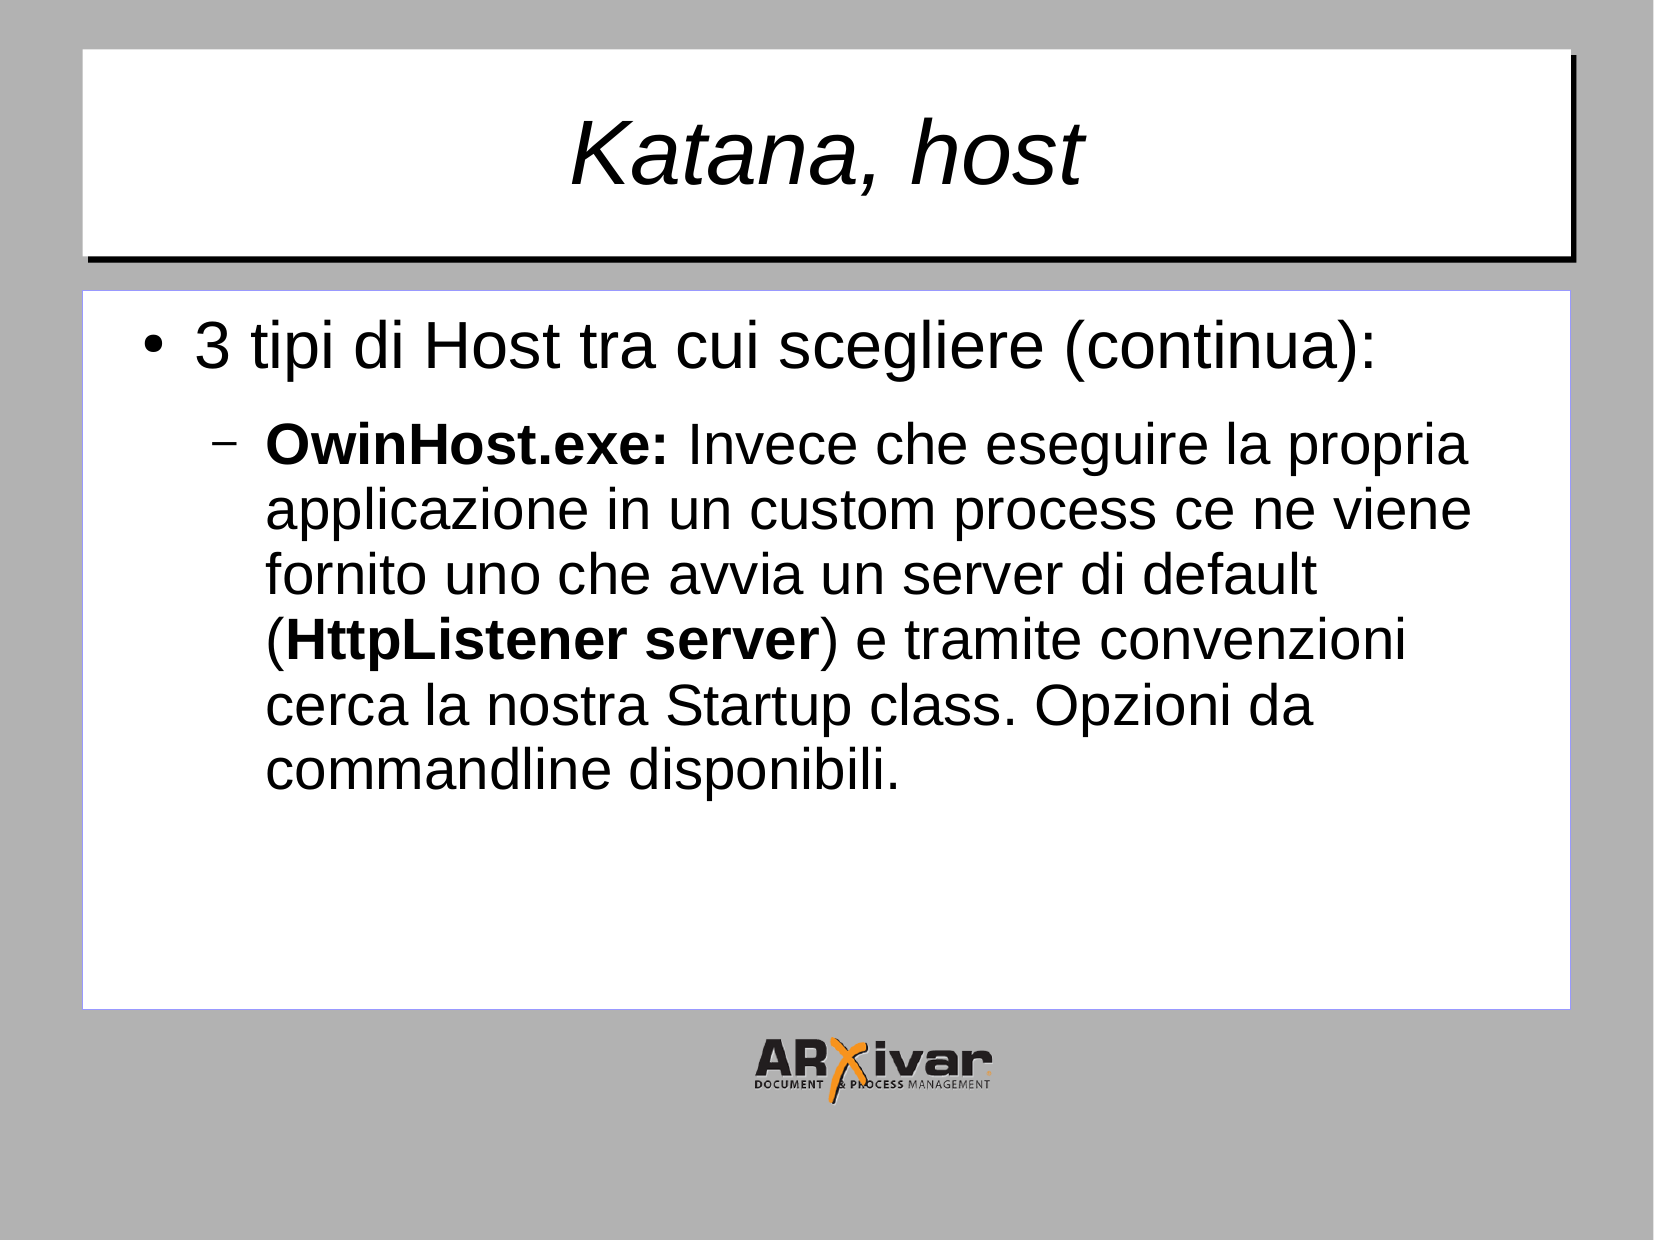

# Katana, host
3 tipi di Host tra cui scegliere (continua):
OwinHost.exe: Invece che eseguire la propria applicazione in un custom process ce ne viene fornito uno che avvia un server di default (HttpListener server) e tramite convenzioni cerca la nostra Startup class. Opzioni da commandline disponibili.